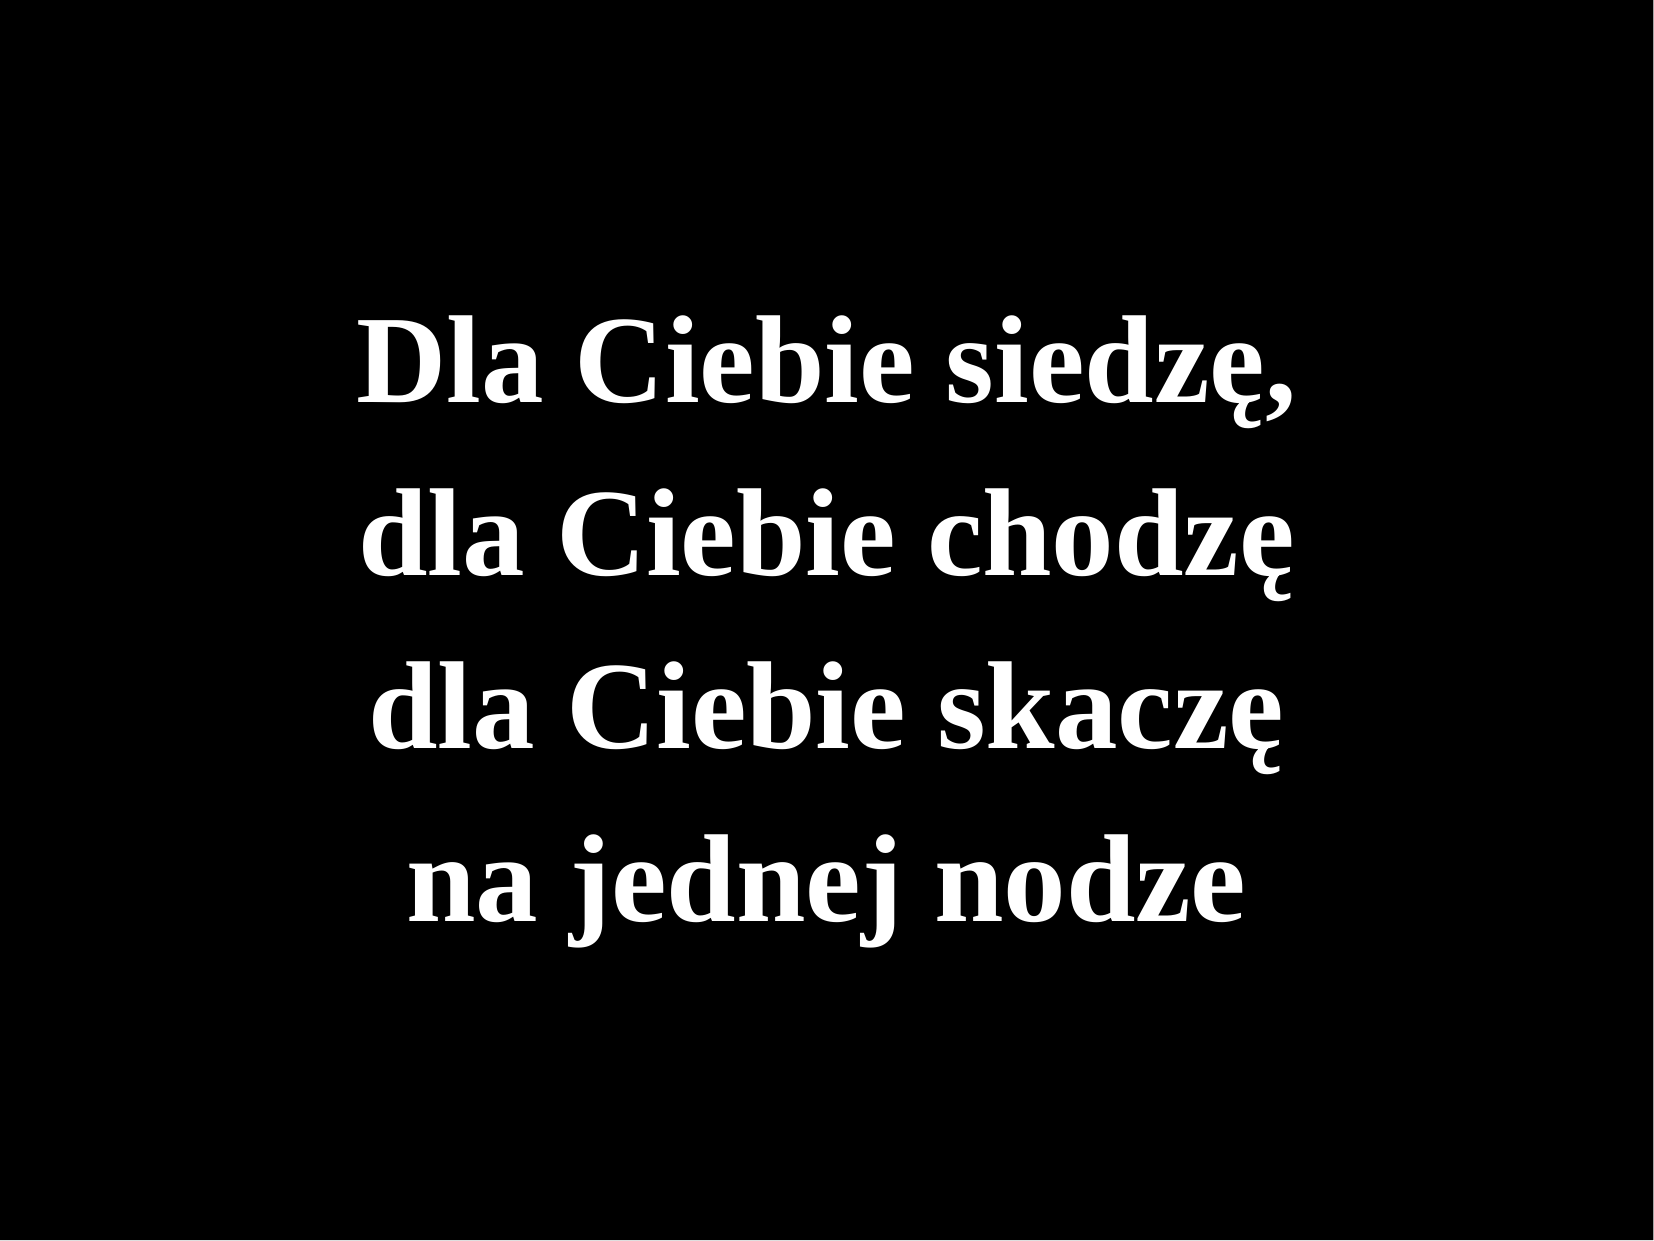

# Dla Ciebie siedzę, ppp dla Ciebie chodzę ppp dla Ciebie skaczę ppp na jednej nodze